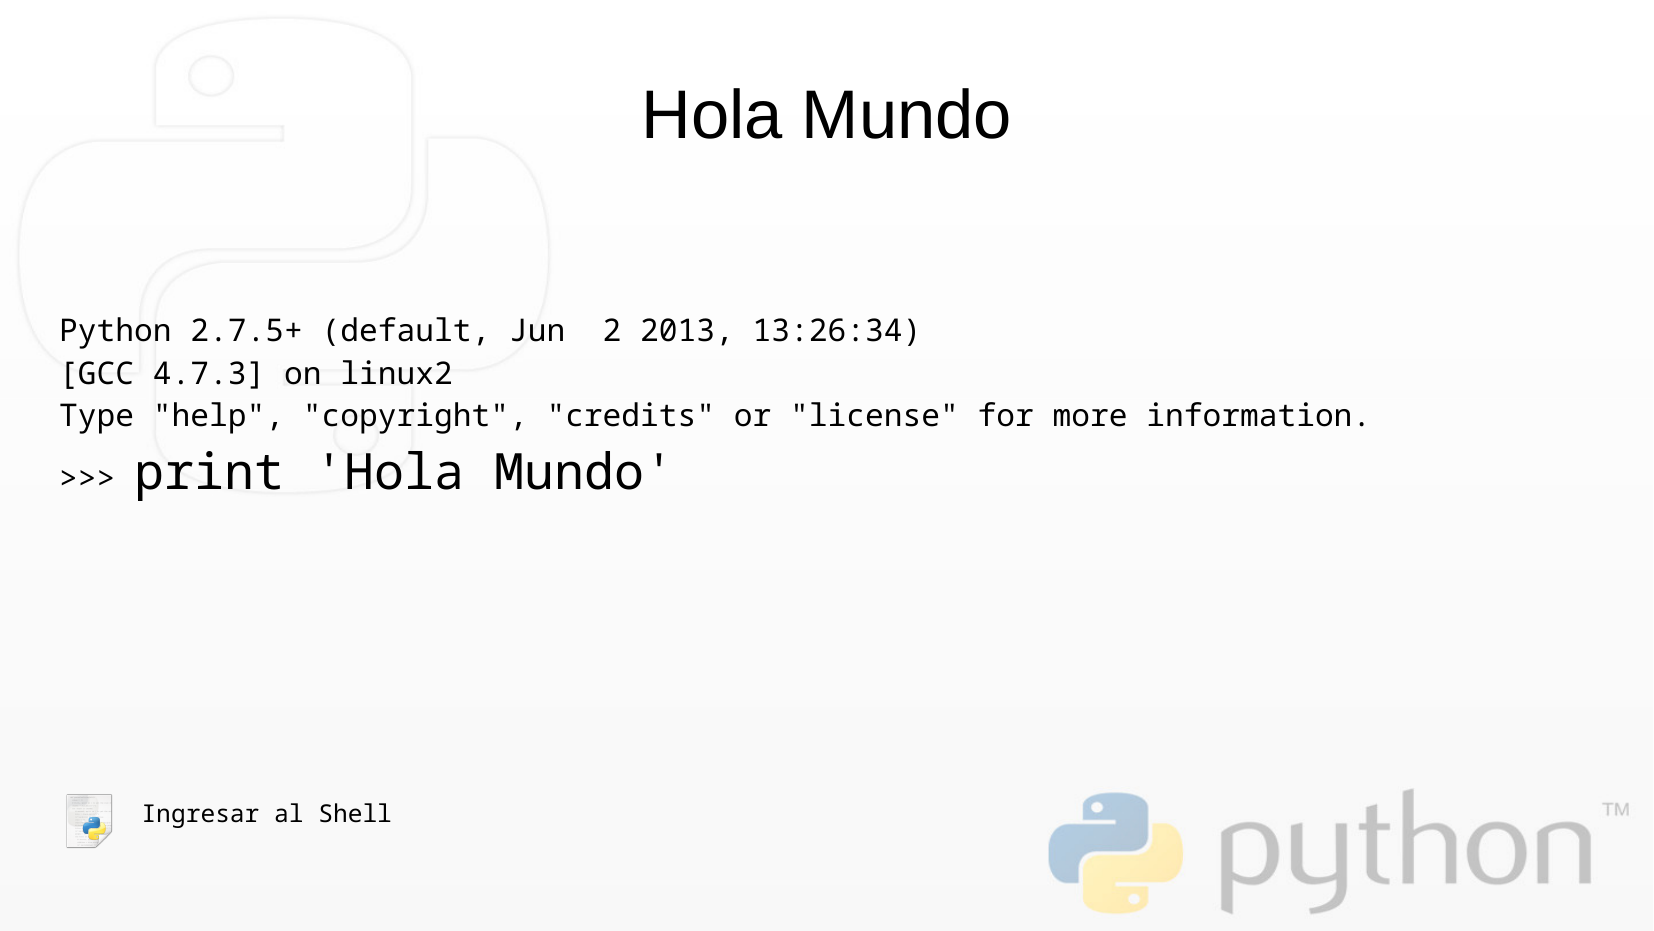

# Hola Mundo
Python 2.7.5+ (default, Jun 2 2013, 13:26:34)
[GCC 4.7.3] on linux2
Type "help", "copyright", "credits" or "license" for more information.
>>> print 'Hola Mundo'
Ingresar al Shell